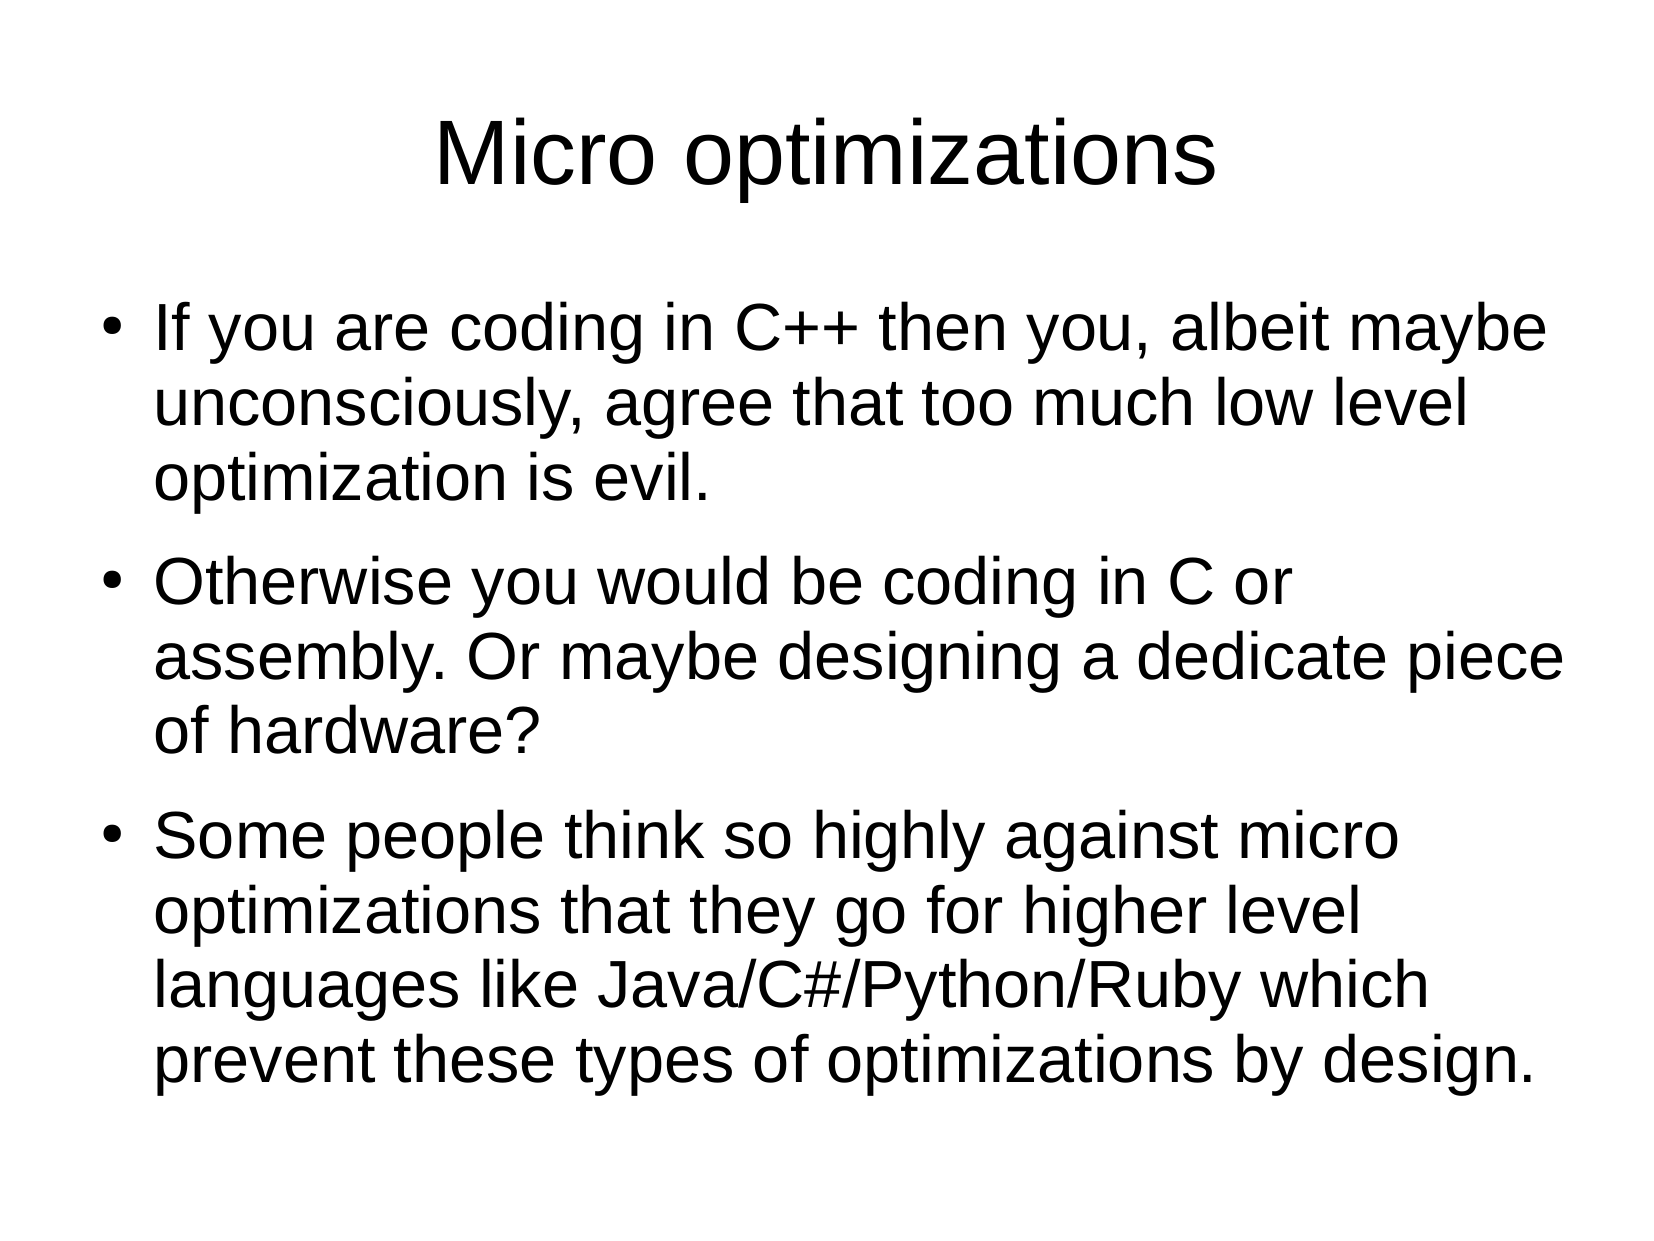

# Micro optimizations
If you are coding in C++ then you, albeit maybe unconsciously, agree that too much low level optimization is evil.
Otherwise you would be coding in C or assembly. Or maybe designing a dedicate piece of hardware?
Some people think so highly against micro optimizations that they go for higher level languages like Java/C#/Python/Ruby which prevent these types of optimizations by design.